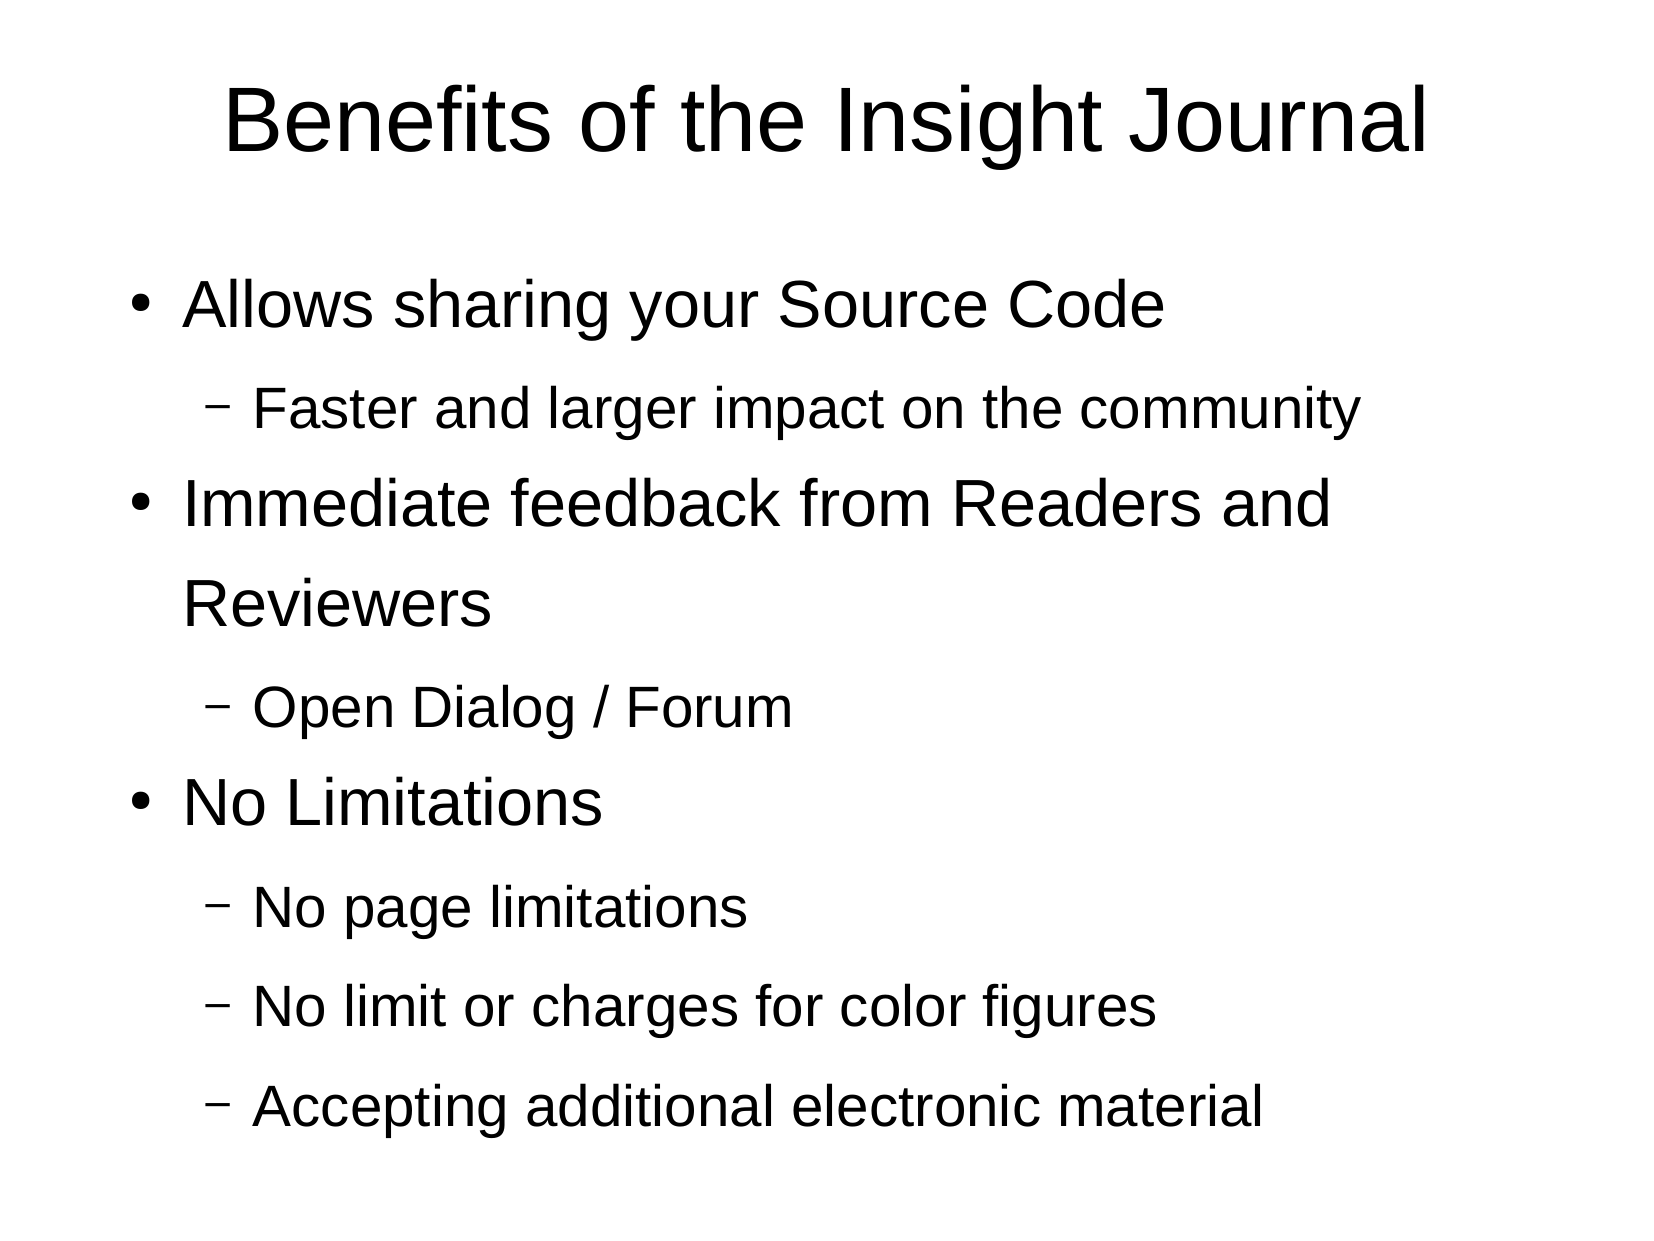

# Benefits of the Insight Journal
Allows sharing your Source Code
Faster and larger impact on the community
Immediate feedback from Readers and Reviewers
Open Dialog / Forum
No Limitations
No page limitations
No limit or charges for color figures
Accepting additional electronic material